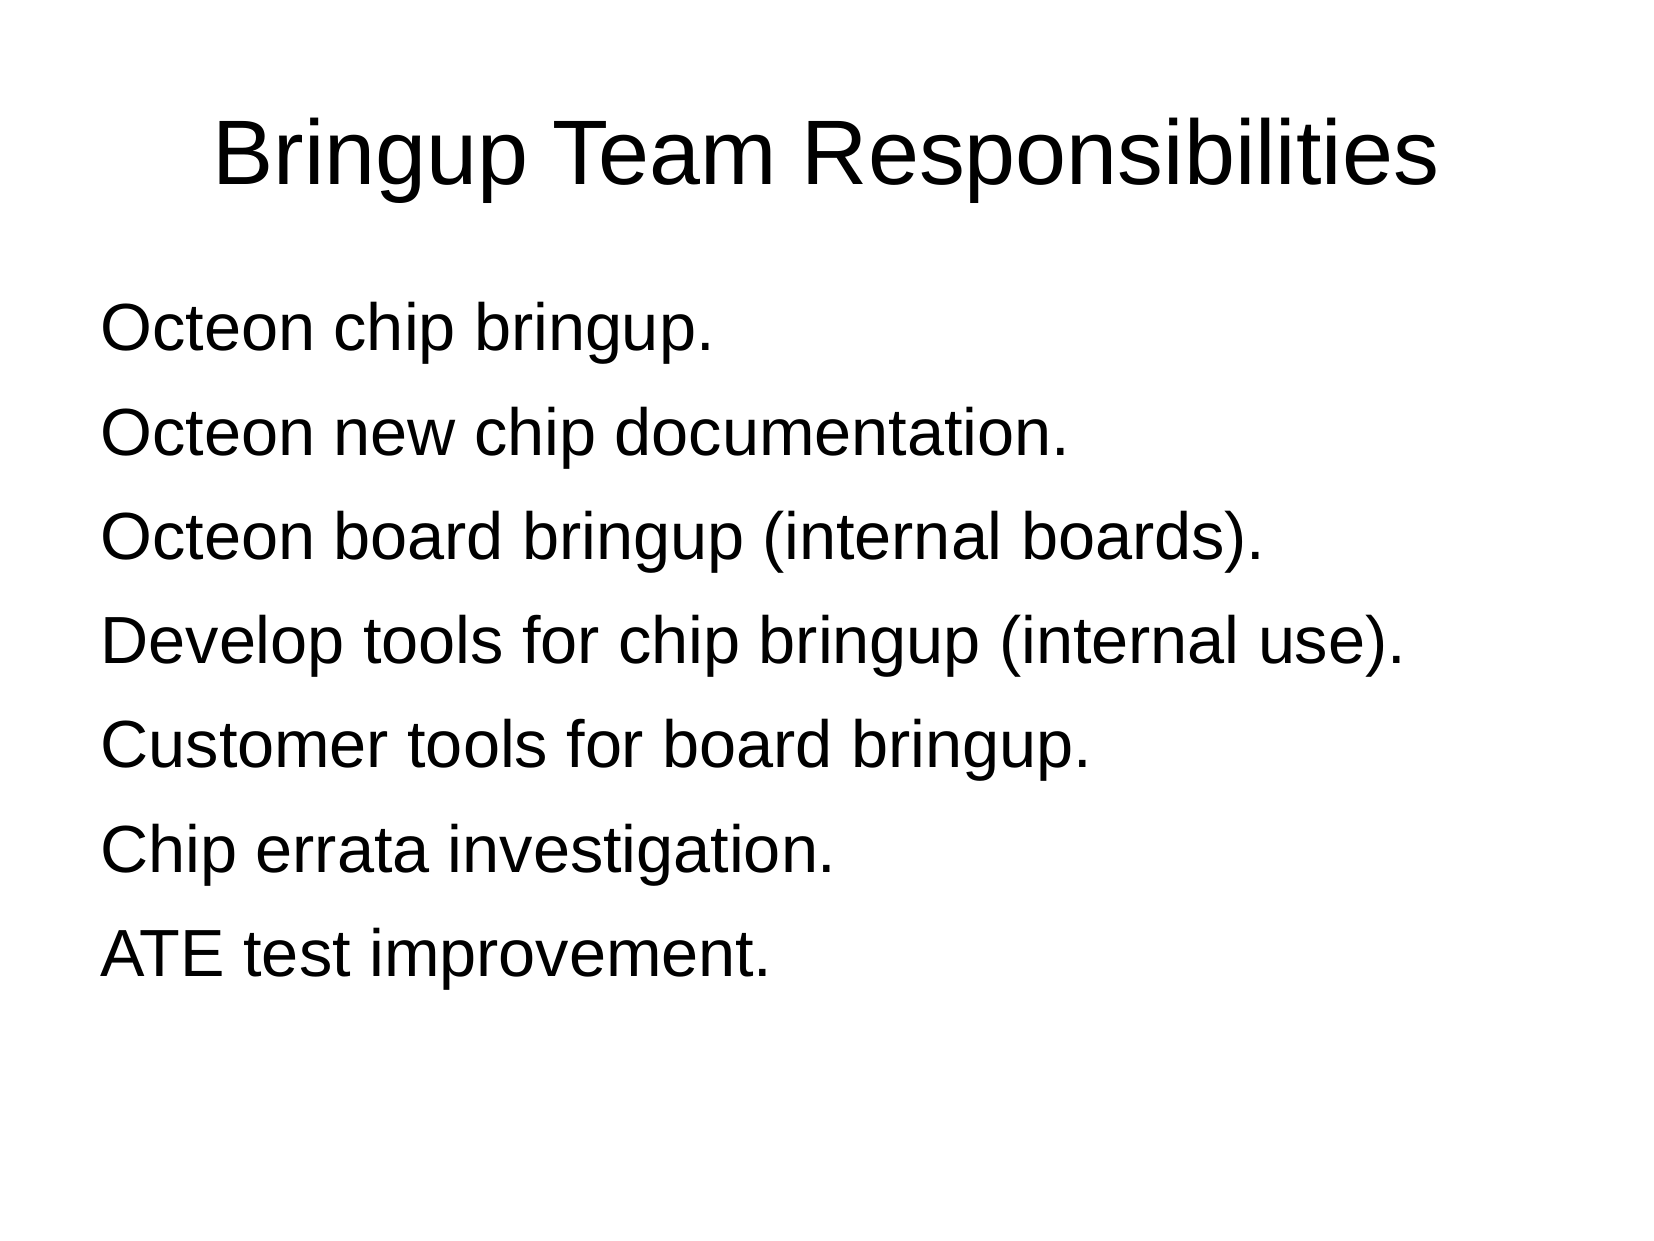

# Bringup Team Responsibilities
Octeon chip bringup.
Octeon new chip documentation.
Octeon board bringup (internal boards).
Develop tools for chip bringup (internal use).
Customer tools for board bringup.
Chip errata investigation.
ATE test improvement.